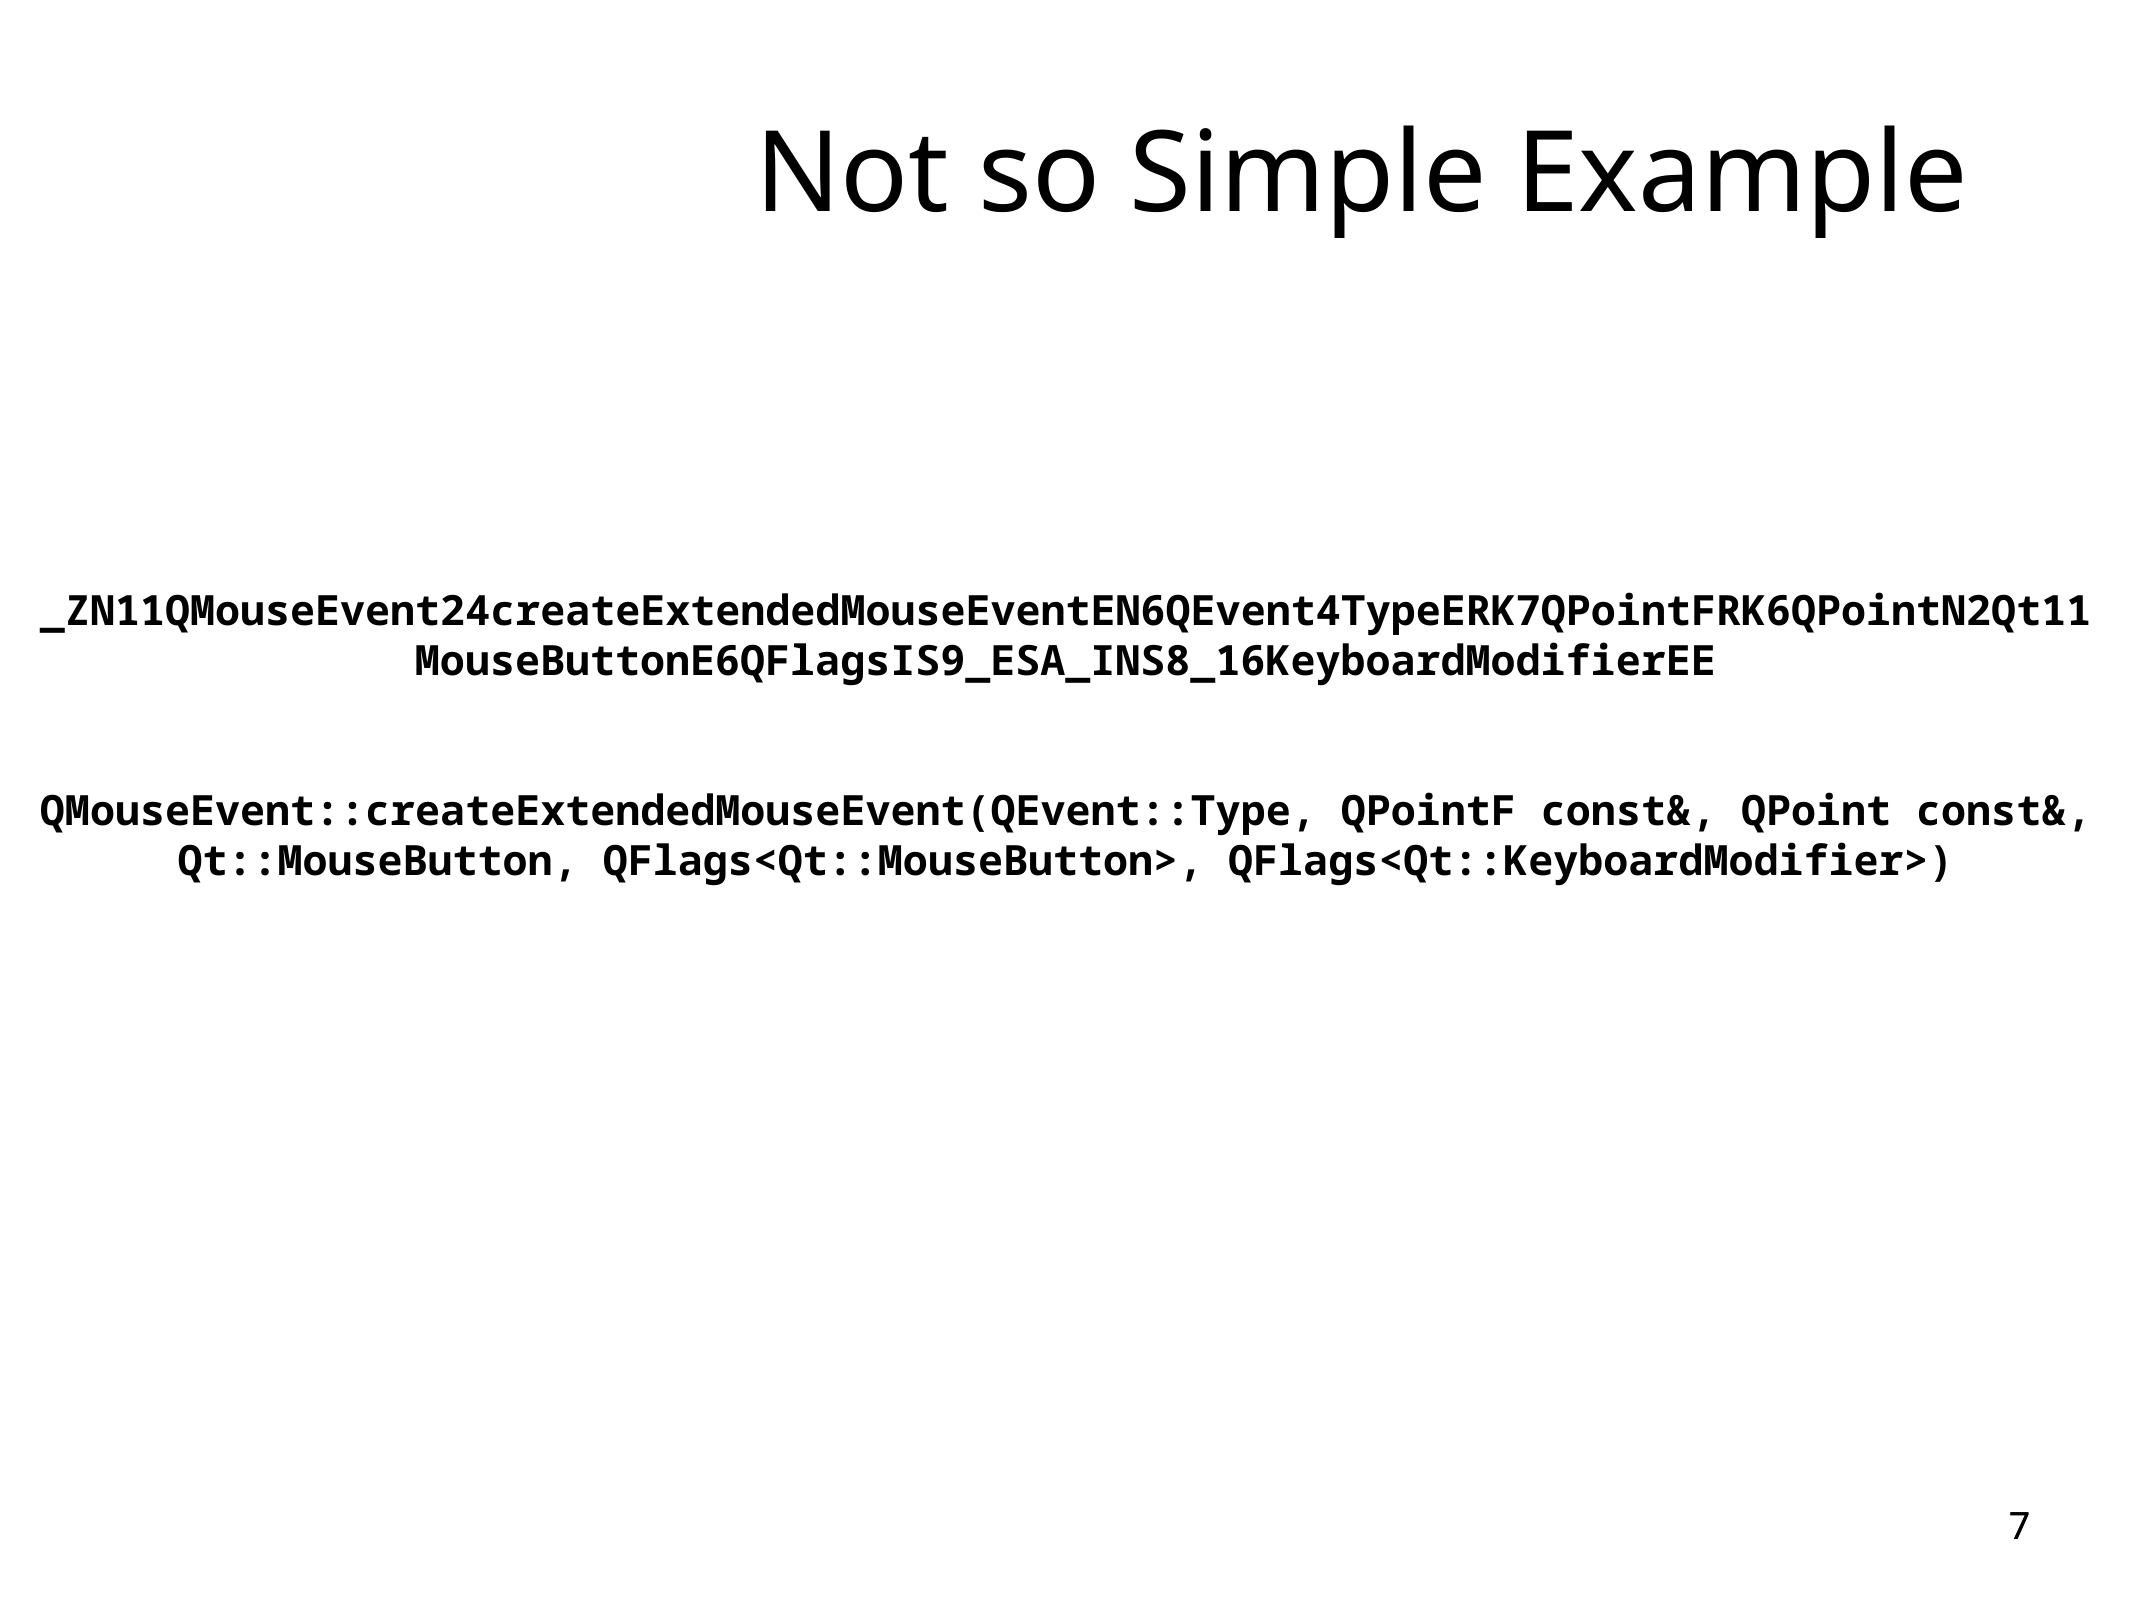

Not so Simple Example
# _ZN11QMouseEvent24createExtendedMouseEventEN6QEvent4TypeERK7QPointFRK6QPointN2Qt11MouseButtonE6QFlagsIS9_ESA_INS8_16KeyboardModifierEE QMouseEvent::createExtendedMouseEvent(QEvent::Type, QPointF const&, QPoint const&, Qt::MouseButton, QFlags<Qt::MouseButton>, QFlags<Qt::KeyboardModifier>)
7